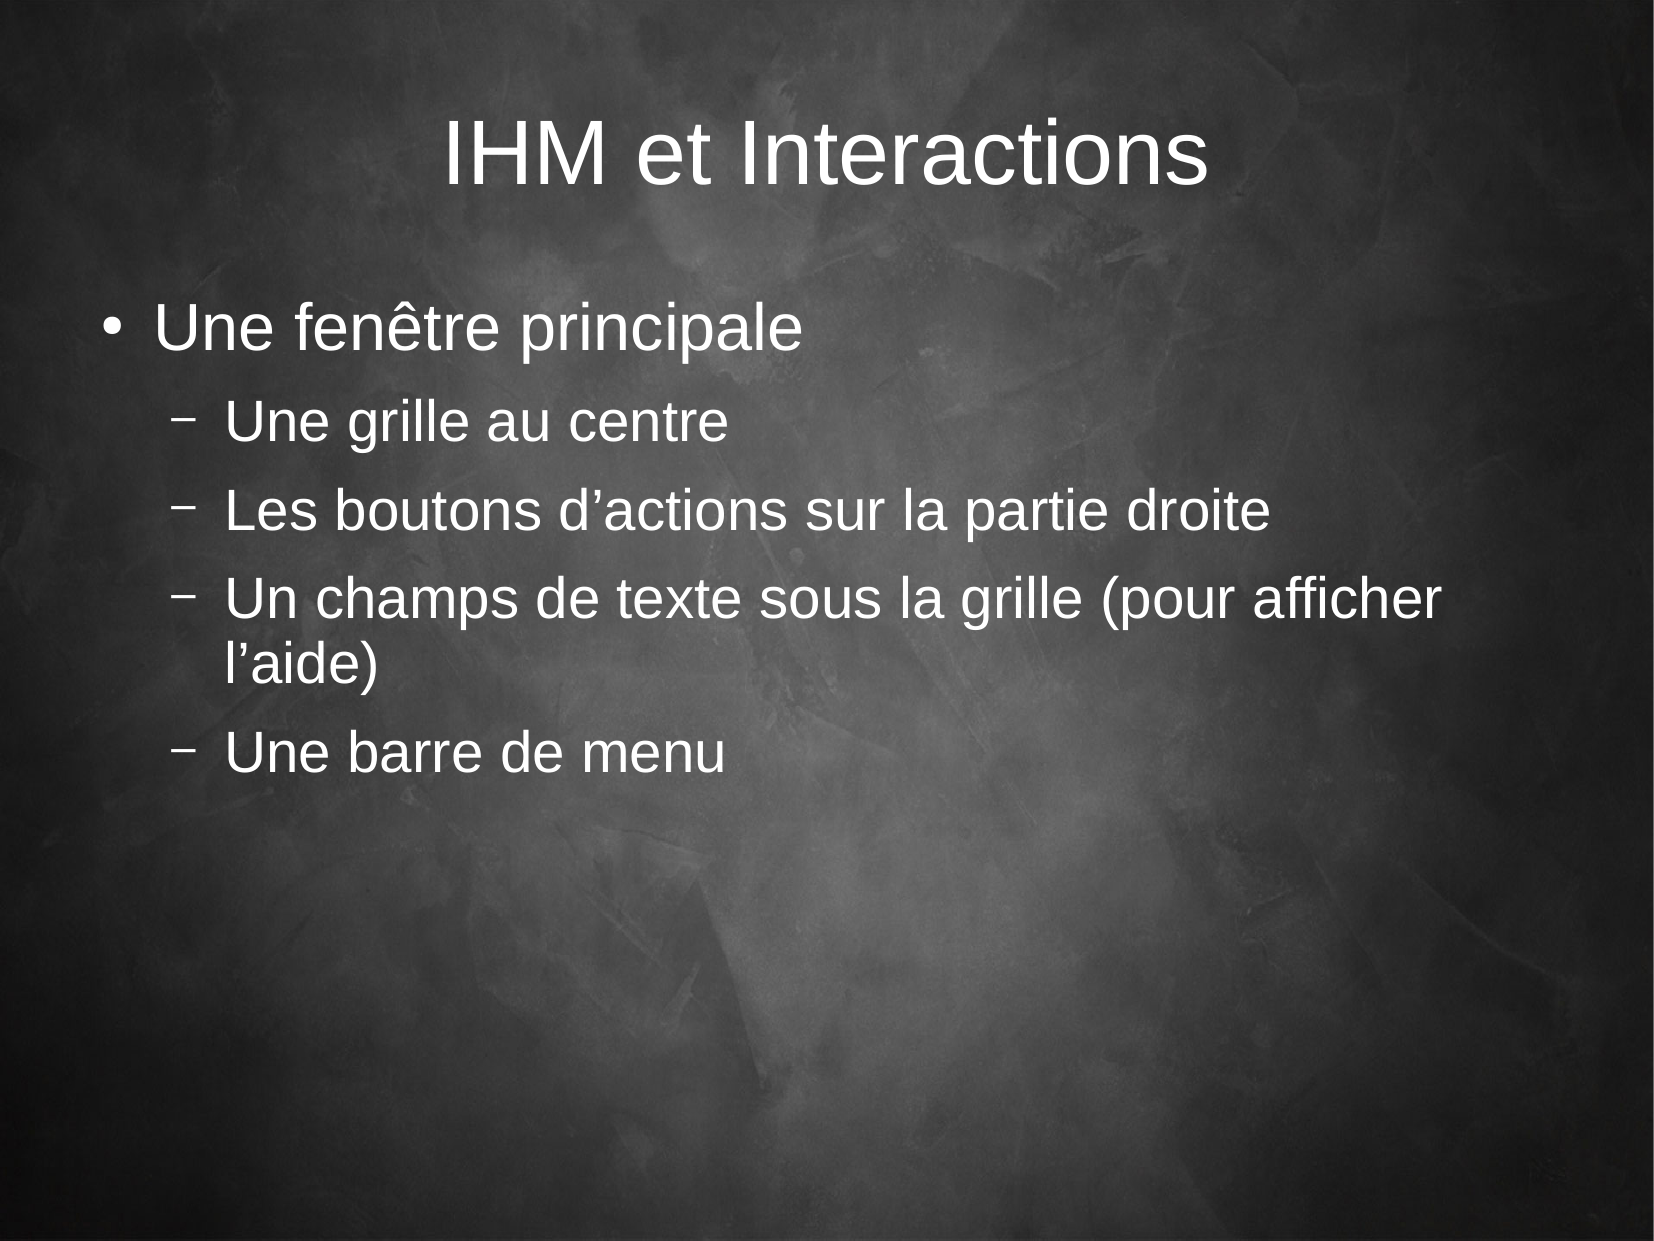

# IHM et Interactions
Une fenêtre principale
Une grille au centre
Les boutons d’actions sur la partie droite
Un champs de texte sous la grille (pour afficher l’aide)
Une barre de menu